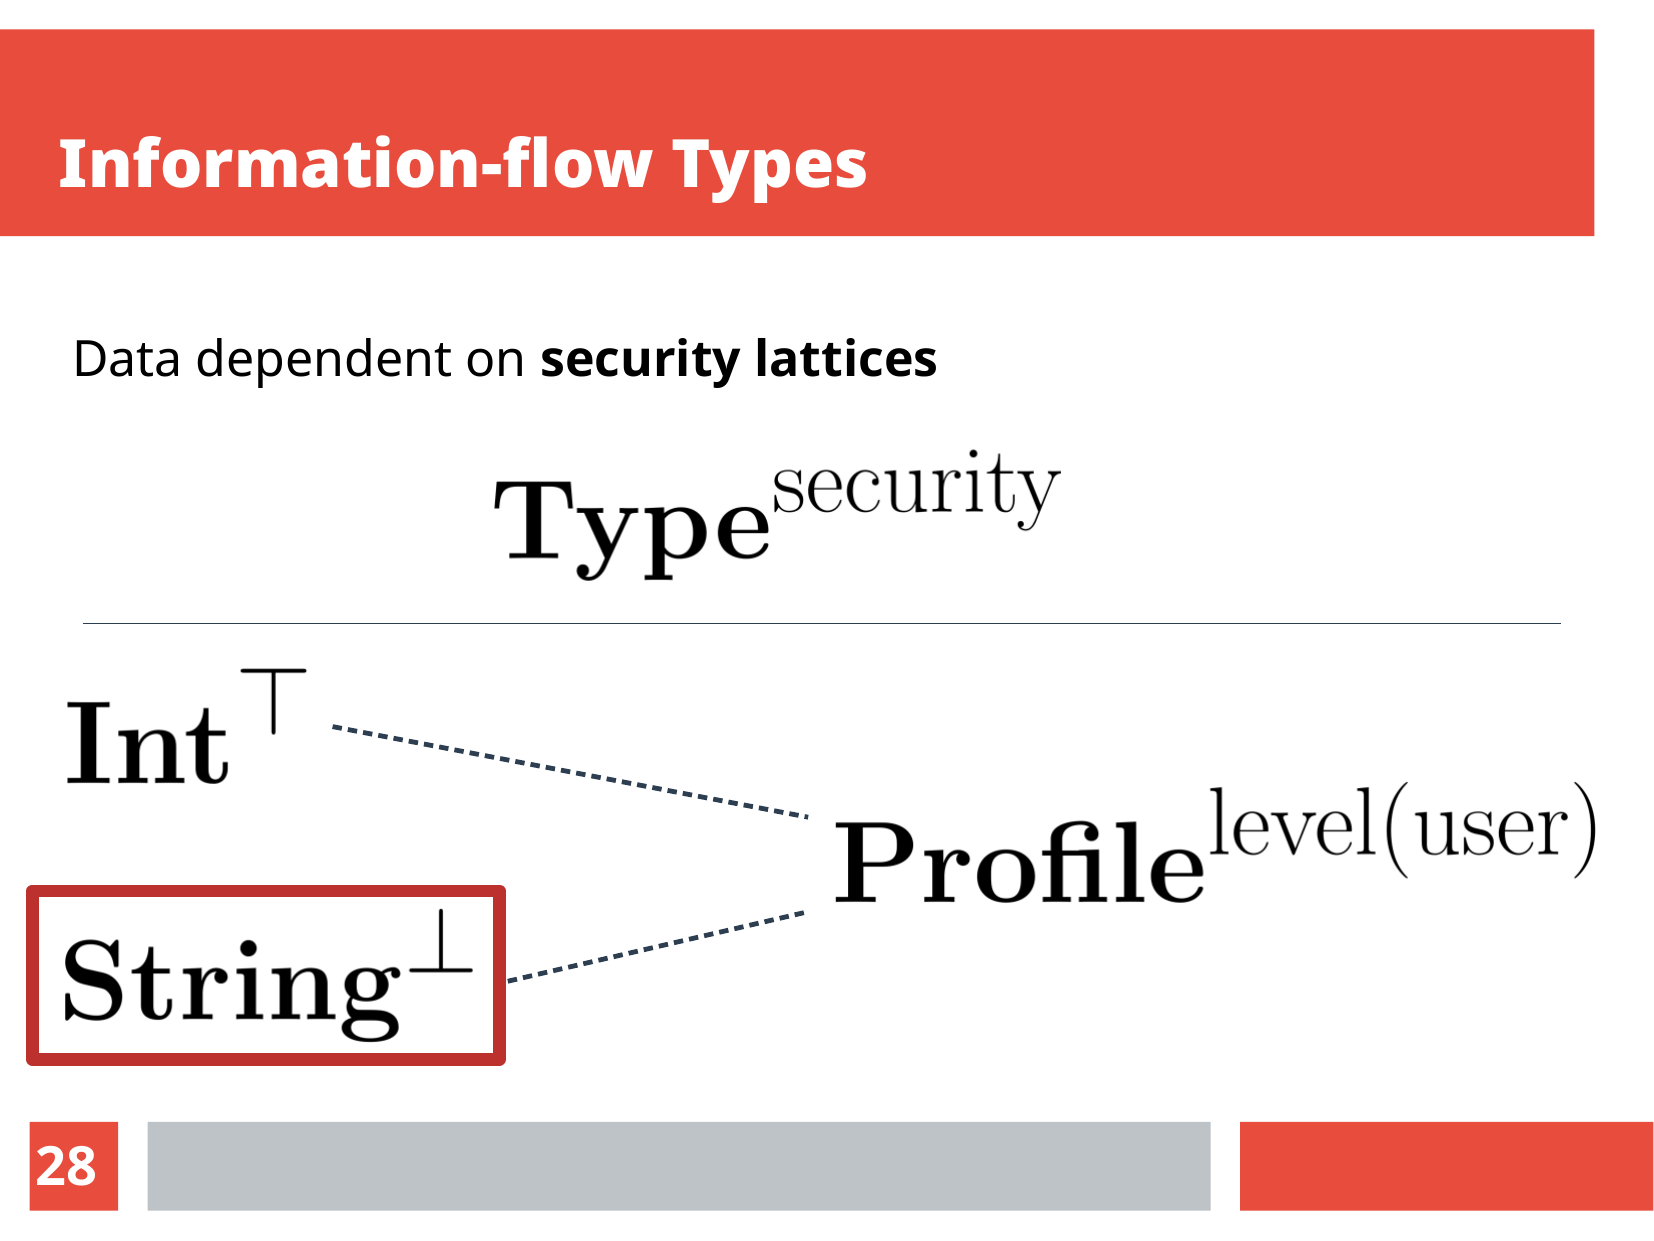

# Information-flow Types
Data dependent on security lattices
28
82